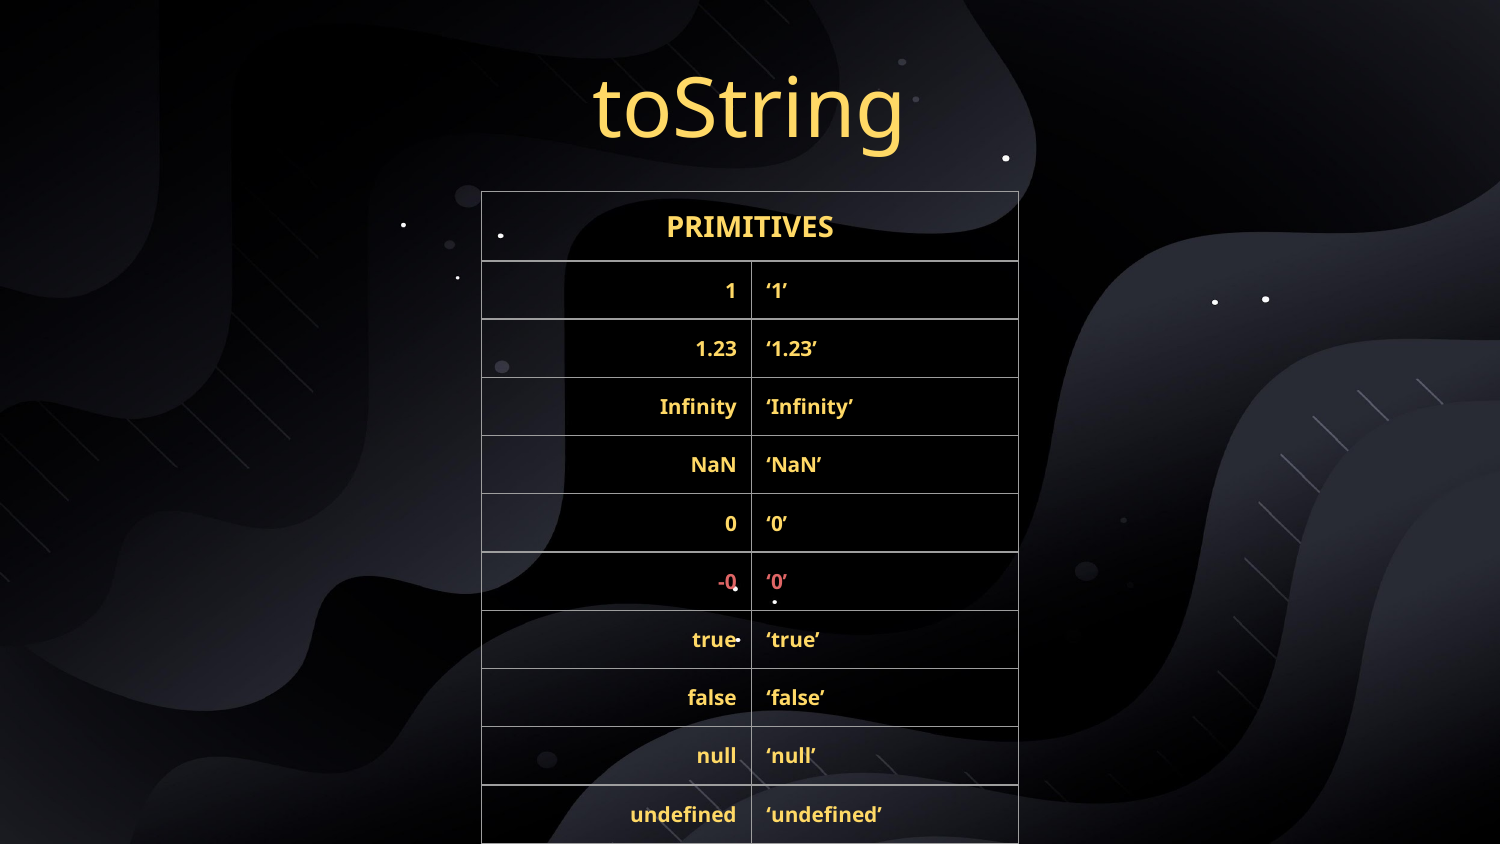

# toString
| PRIMITIVES | |
| --- | --- |
| 1 | ‘1’ |
| 1.23 | ‘1.23’ |
| Infinity | ‘Infinity’ |
| NaN | ‘NaN’ |
| 0 | ‘0’ |
| -0 | ‘0’ |
| true | ‘true’ |
| false | ‘false’ |
| null | ‘null’ |
| undefined | ‘undefined’ |